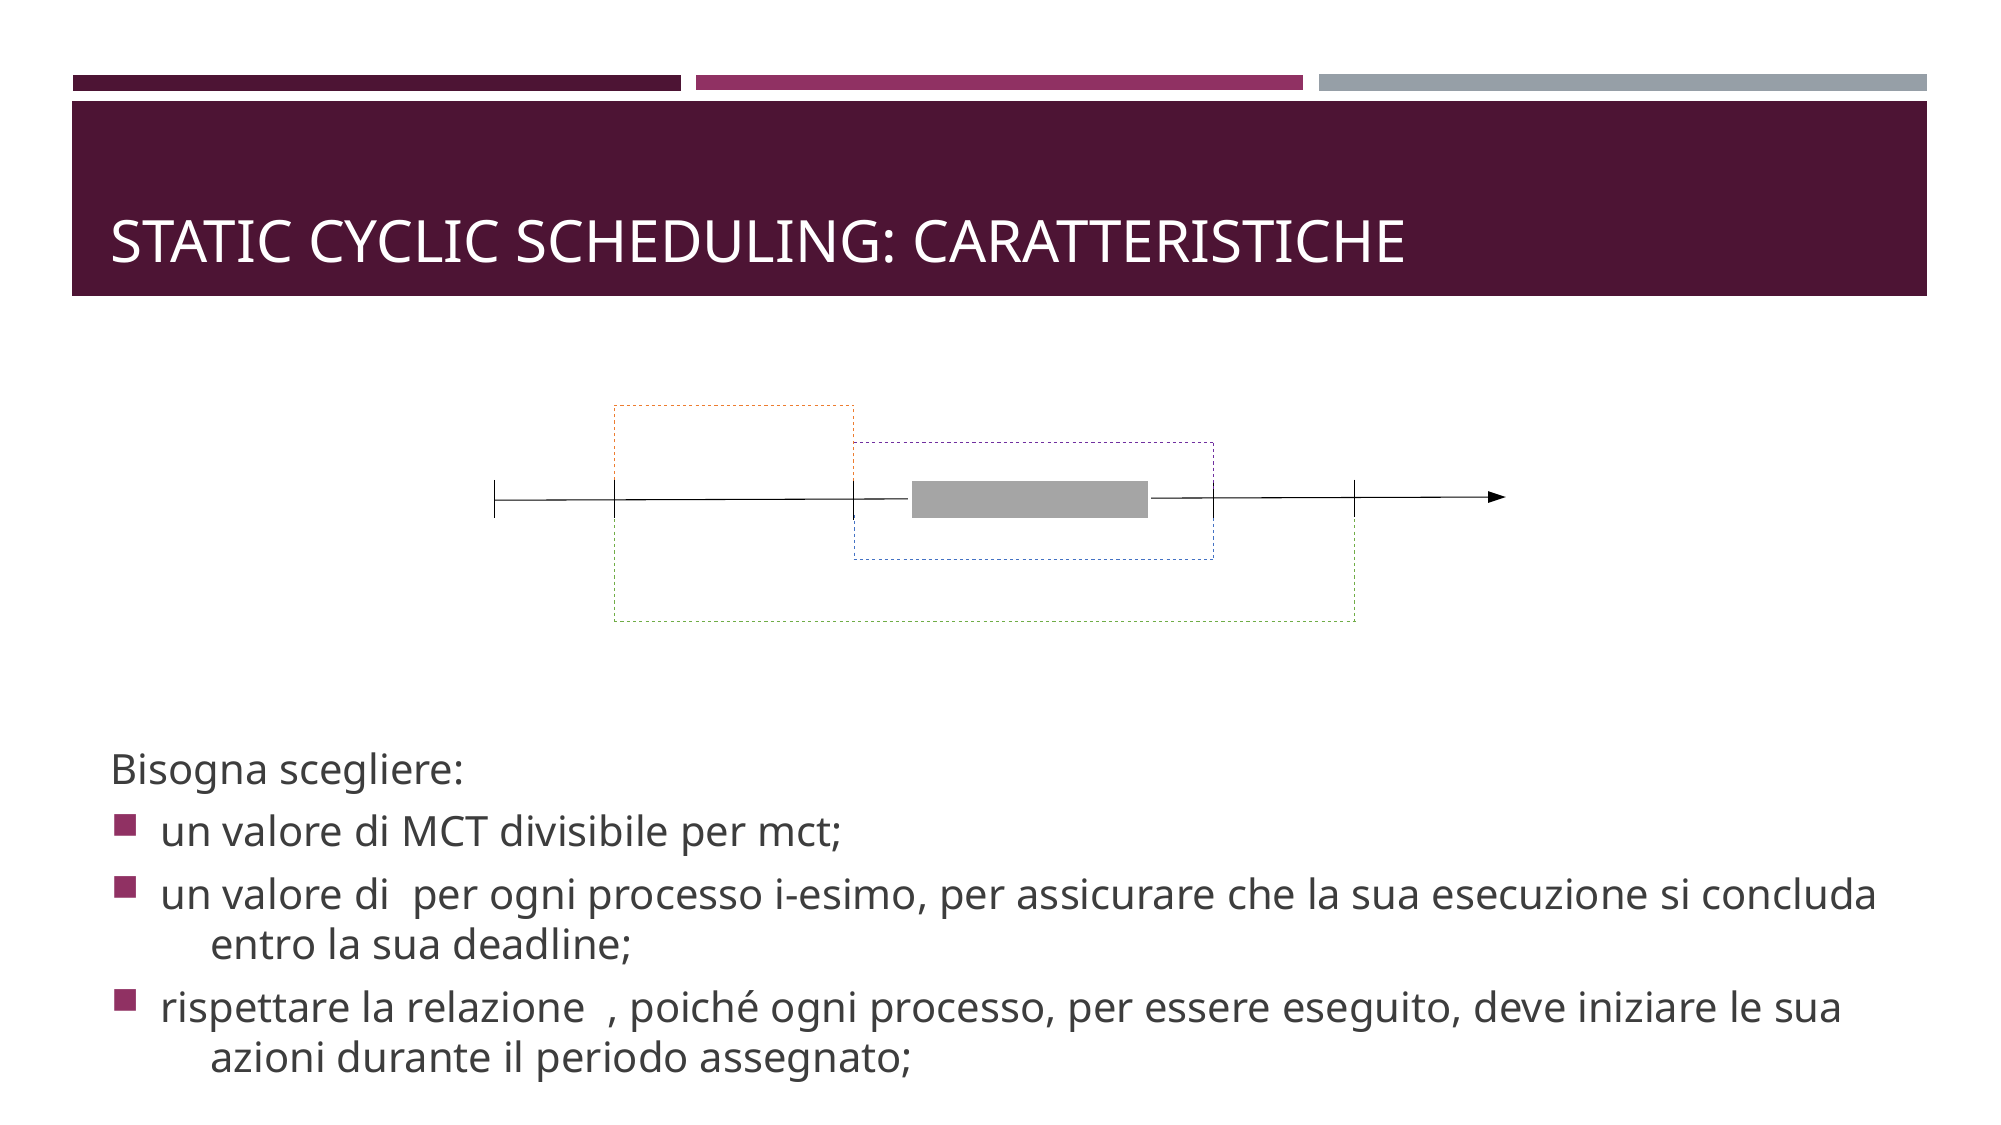

# Static cyclic scheduling: caratteristiche
Bisogna scegliere:
un valore di MCT divisibile per mct;
un valore di per ogni processo i-esimo, per assicurare che la sua esecuzione si concluda entro la sua deadline;
rispettare la relazione , poiché ogni processo, per essere eseguito, deve iniziare le sua azioni durante il periodo assegnato;